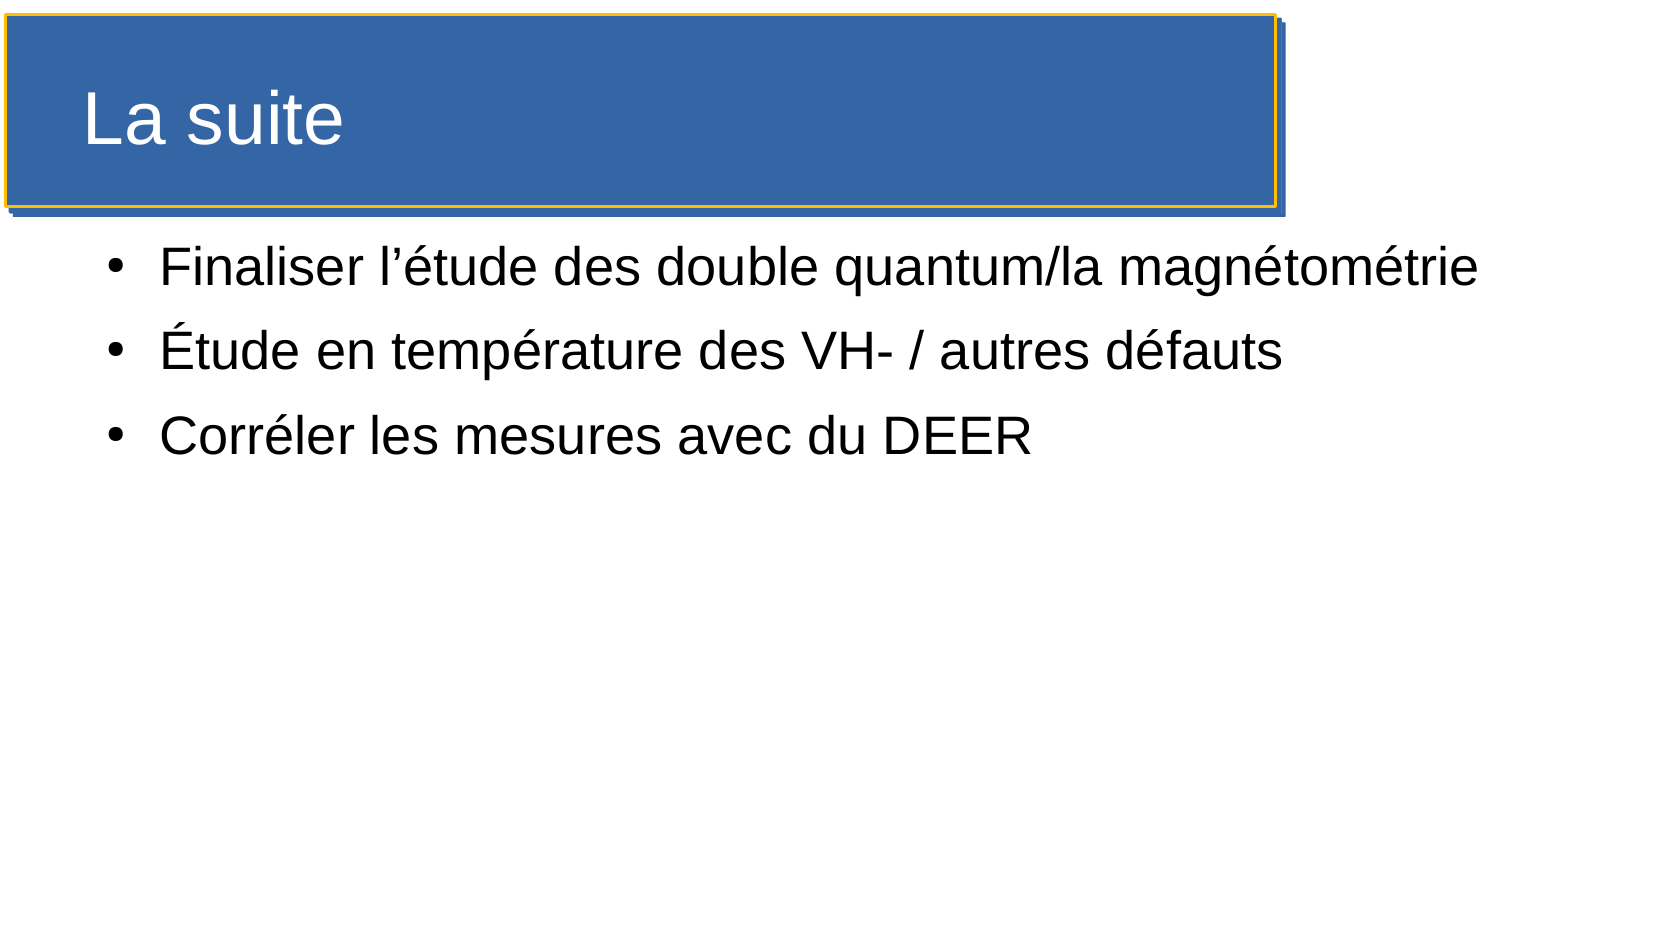

# La suite
Finaliser l’étude des double quantum/la magnétométrie
Étude en température des VH- / autres défauts
Corréler les mesures avec du DEER